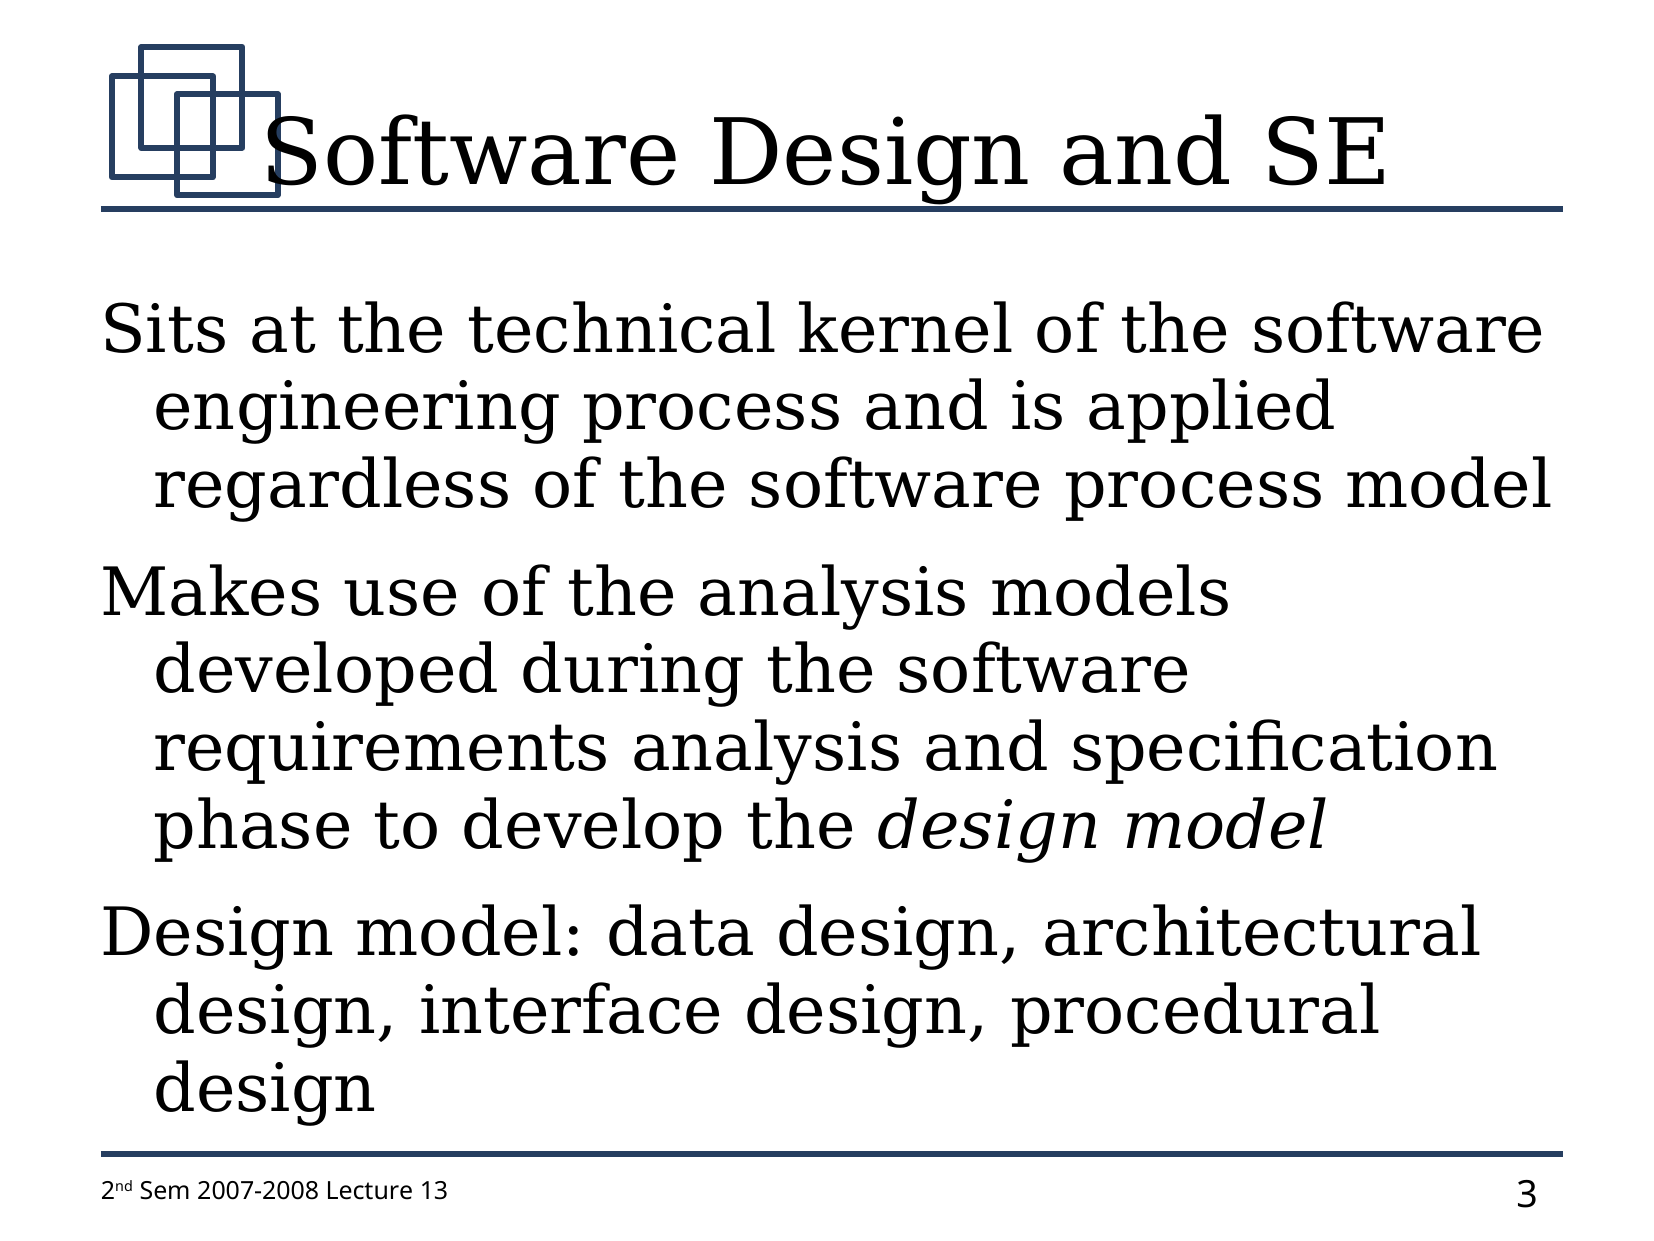

# Software Design and SE
Sits at the technical kernel of the software engineering process and is applied regardless of the software process model
Makes use of the analysis models developed during the software requirements analysis and specification phase to develop the design model
Design model: data design, architectural design, interface design, procedural design